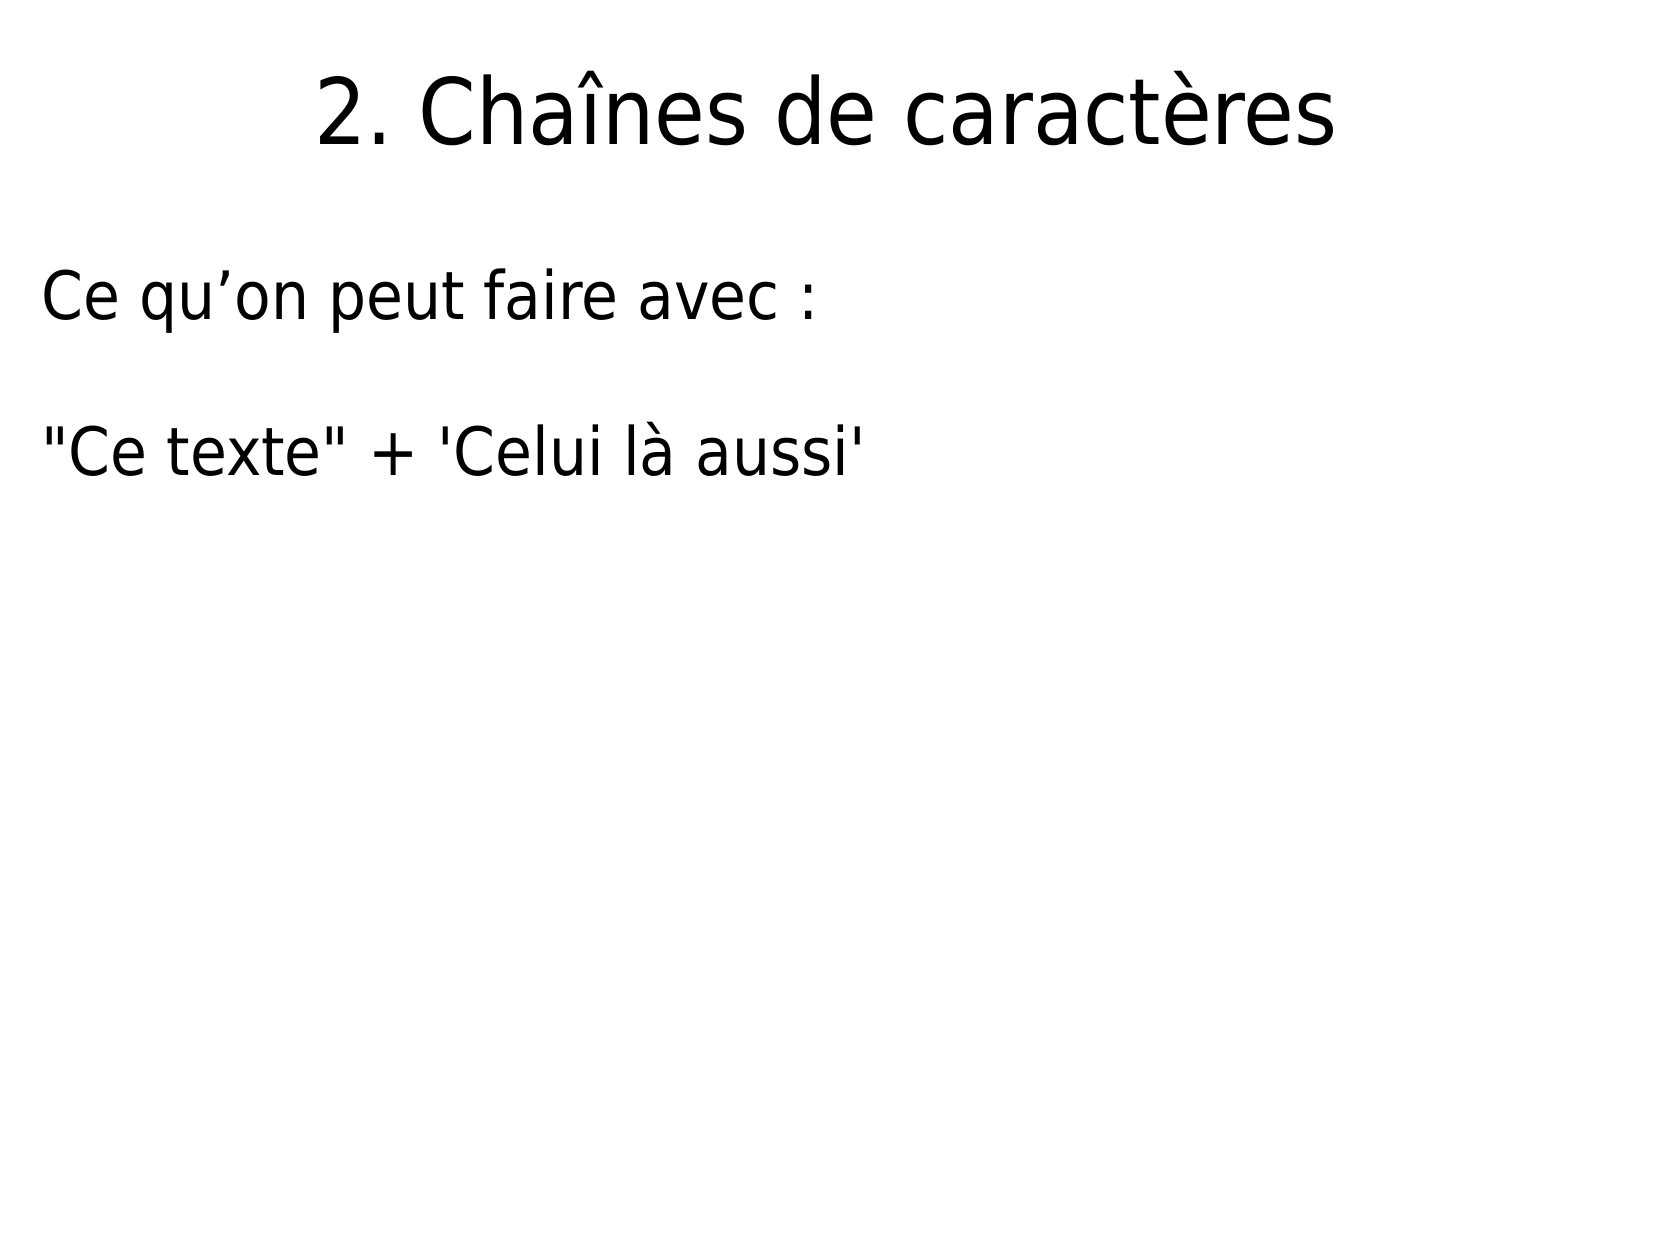

# 2. Chaînes de caractères
Ce qu’on peut faire avec :
"Ce texte" + 'Celui là aussi'